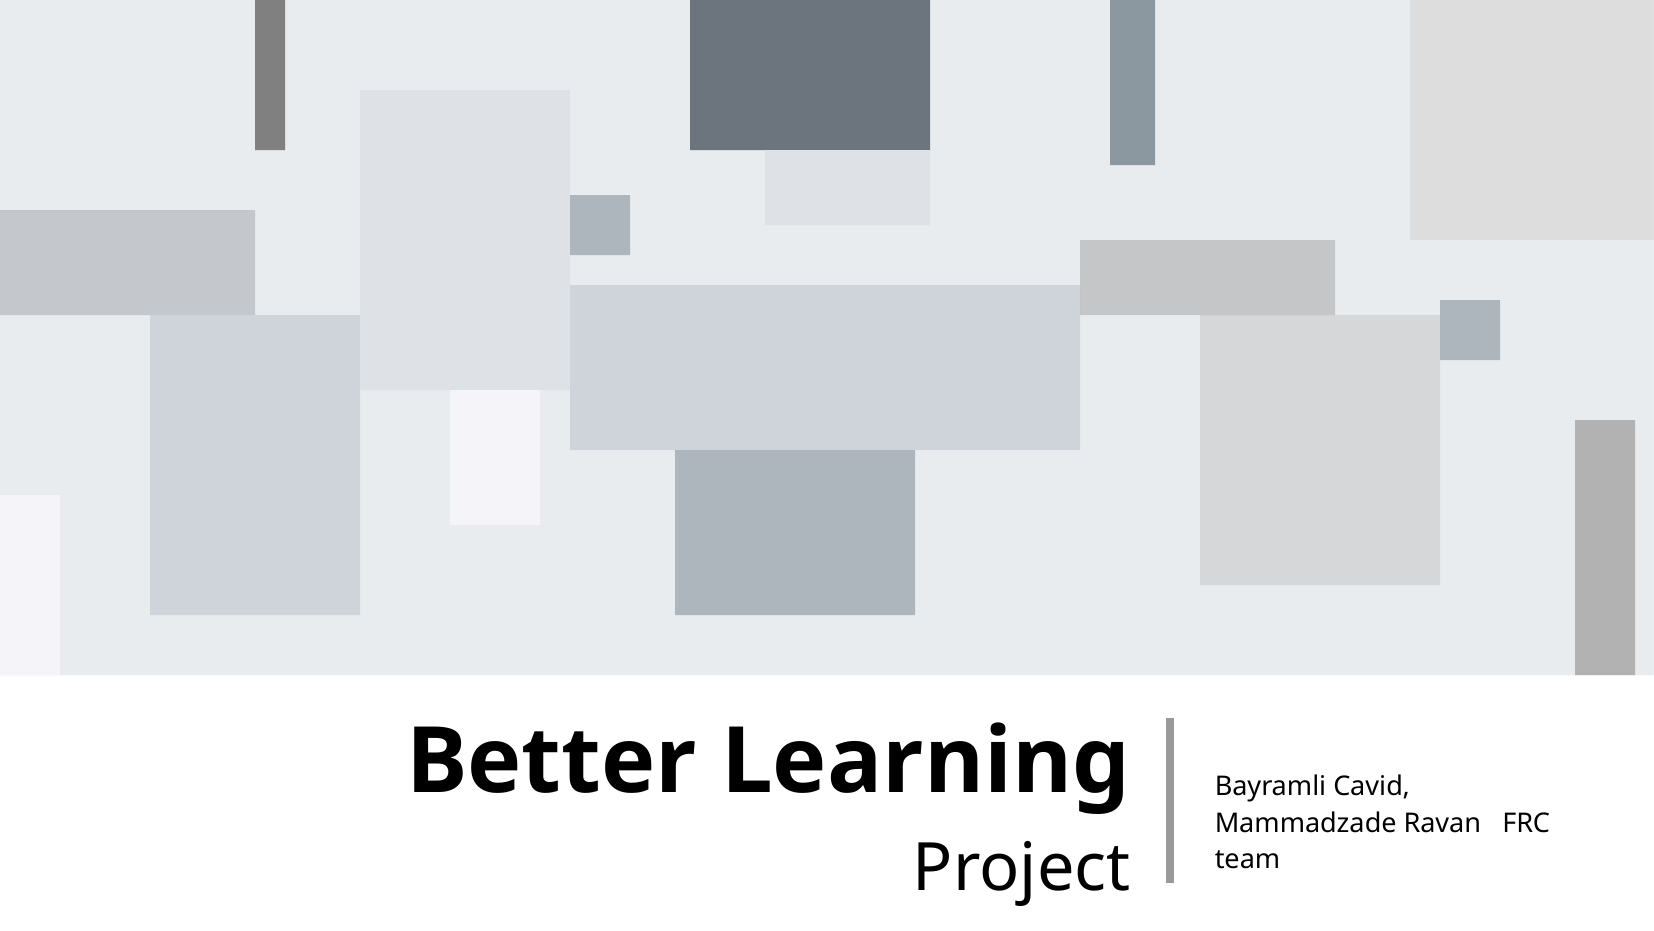

# Better Learning
Bayramli Cavid, Mammadzade Ravan FRC team
Project